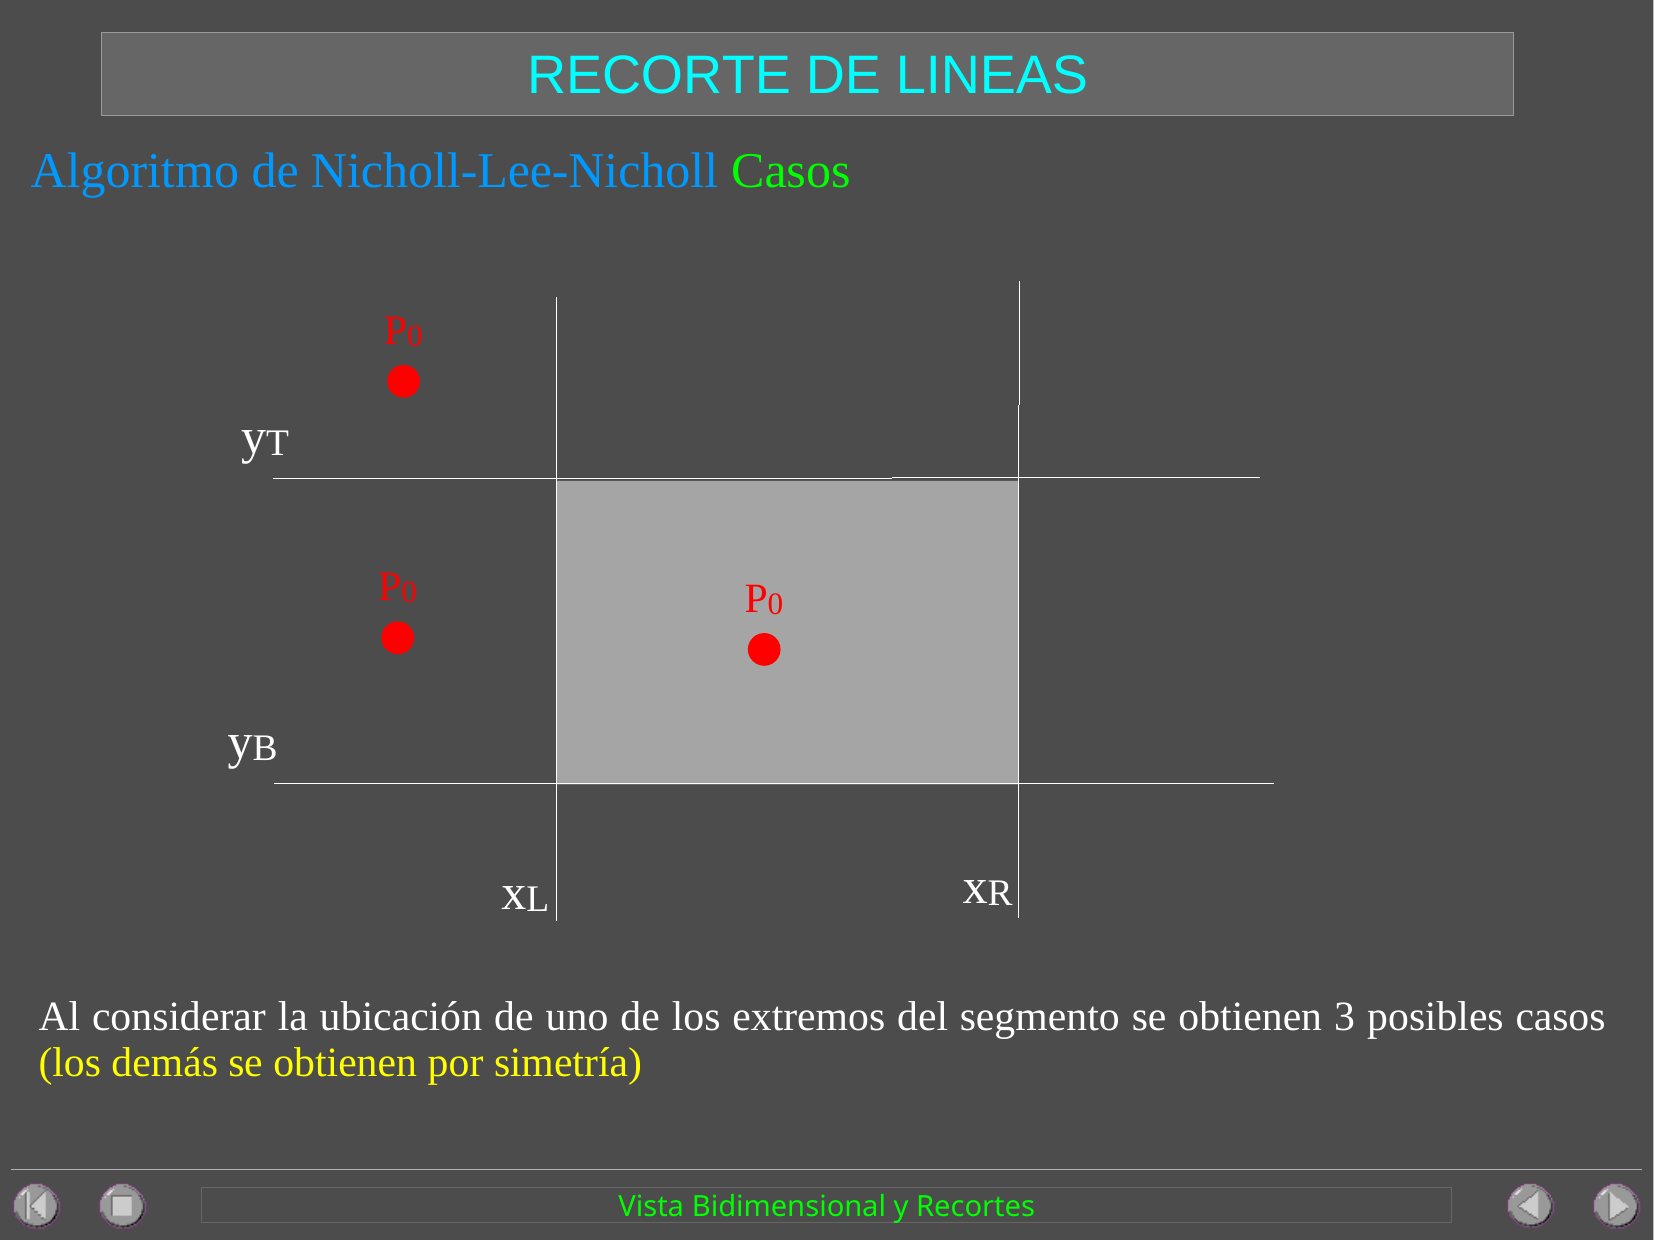

# RECORTE DE LINEAS
Algoritmo de Nicholl-Lee-Nicholl Casos
P0
yT
yB
xR
xL
P0
P0
Al considerar la ubicación de uno de los extremos del segmento se obtienen 3 posibles casos (los demás se obtienen por simetría)